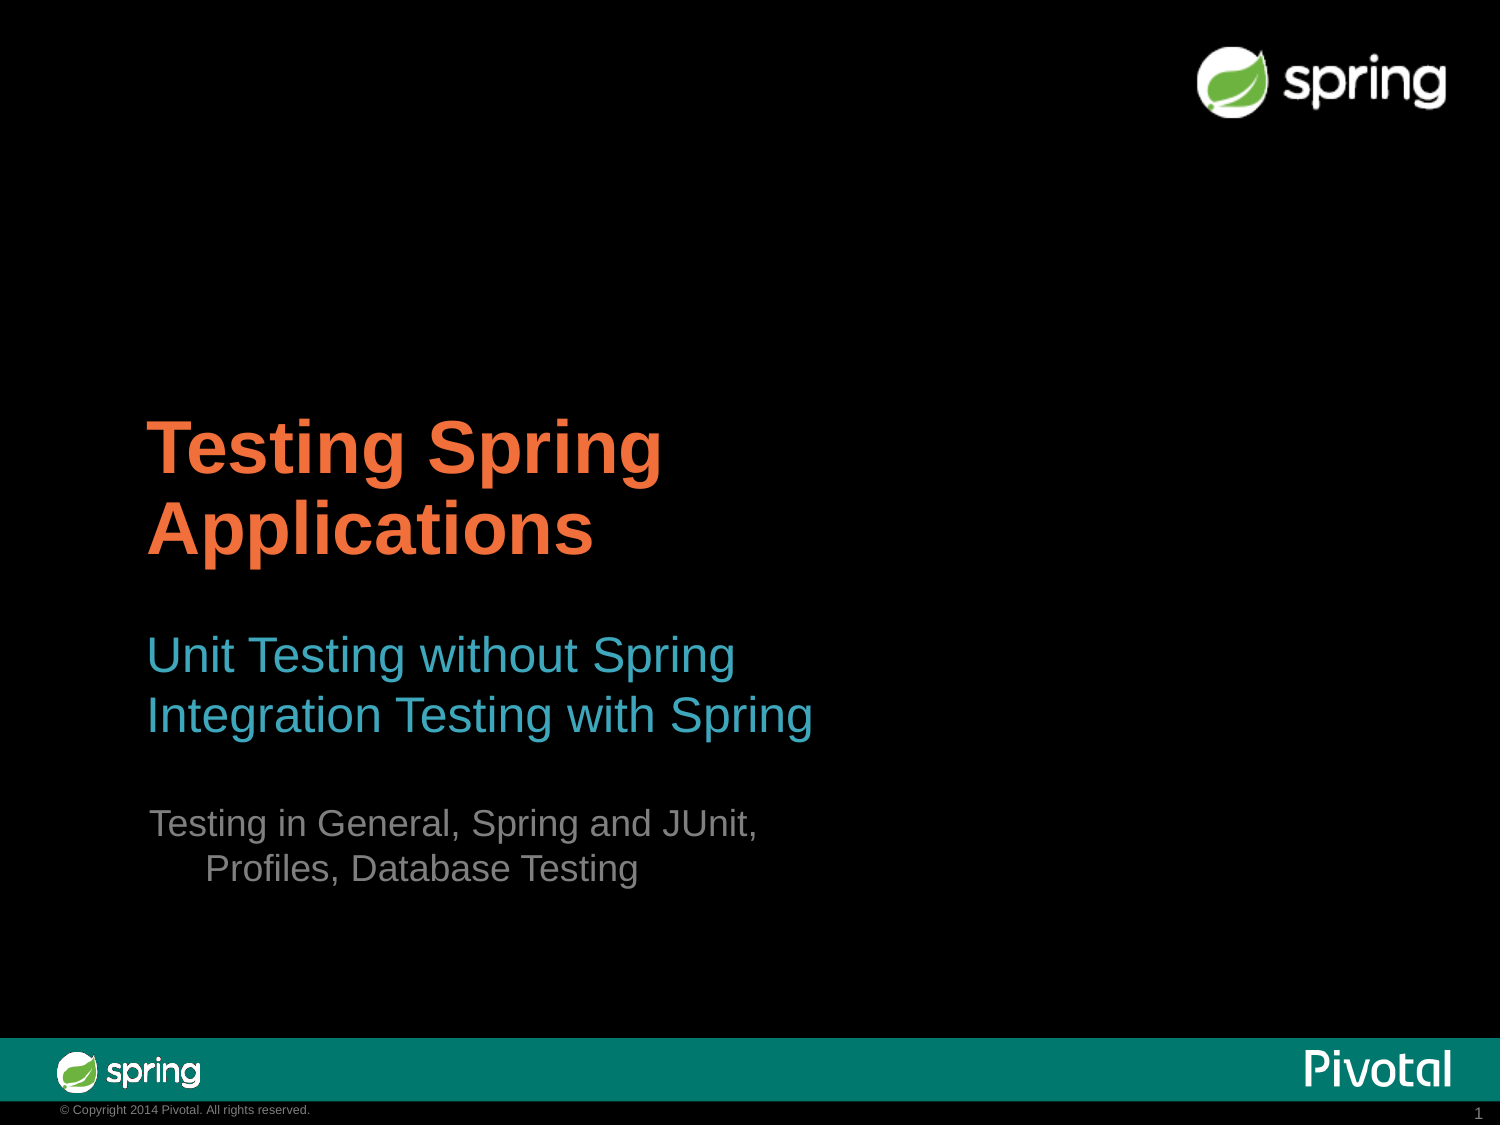

# Testing Spring Applications
Unit Testing without Spring
Integration Testing with Spring
Testing in General, Spring and JUnit,
Profiles, Database Testing